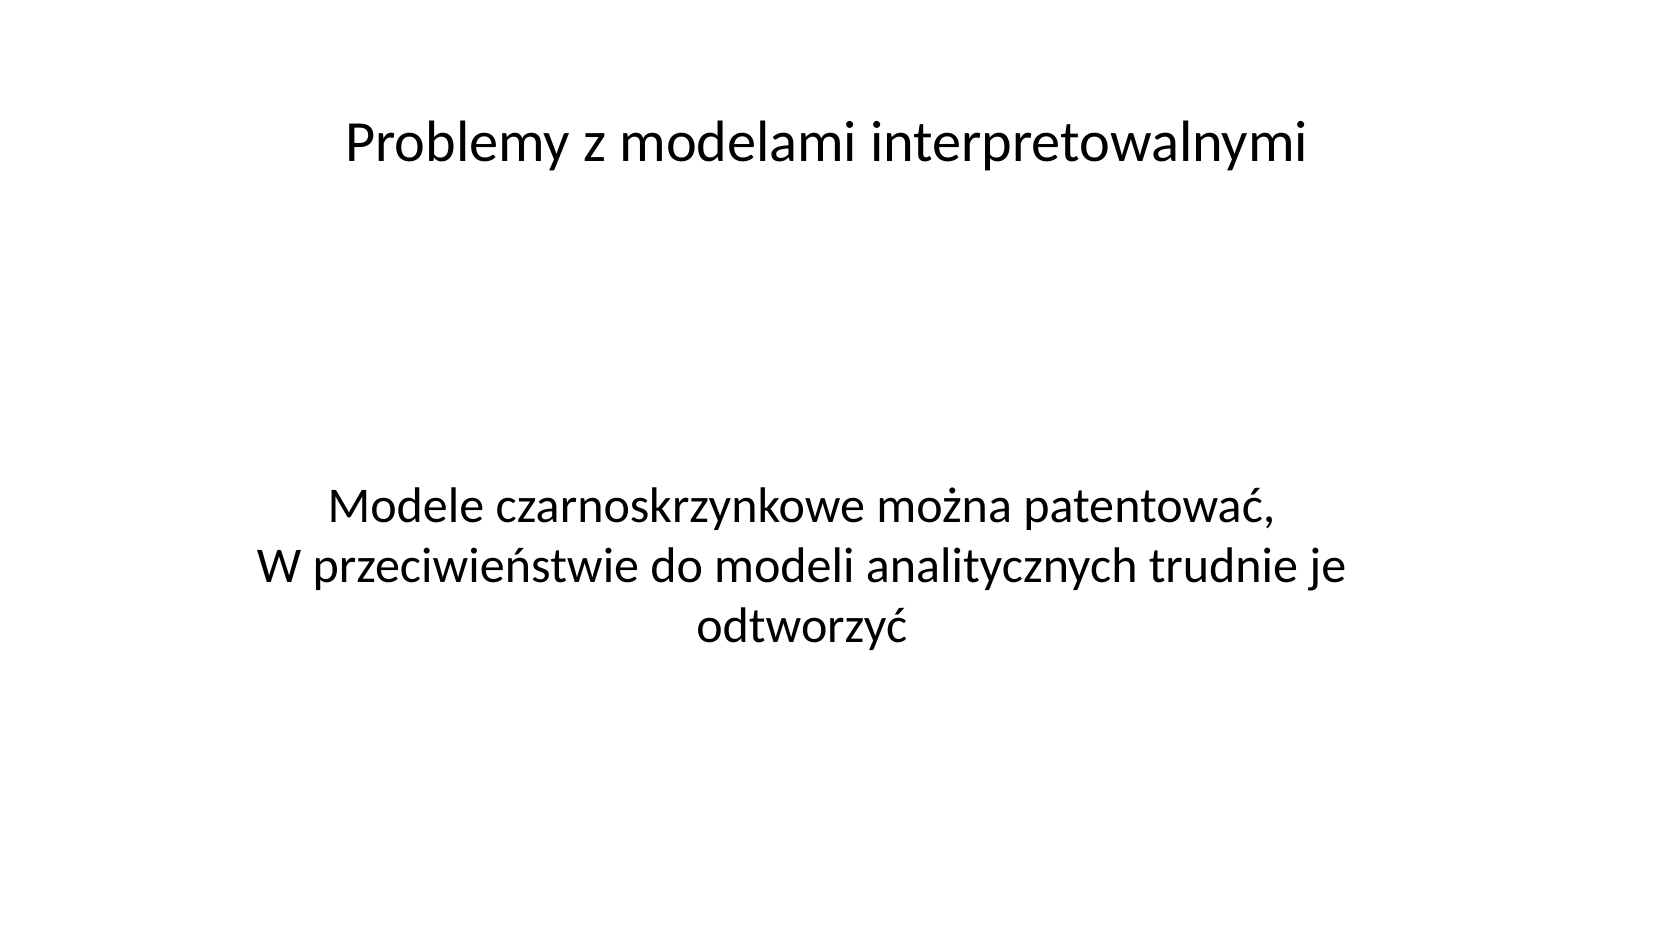

Problemy z modelami interpretowalnymi
Modele czarnoskrzynkowe można patentować,
W przeciwieństwie do modeli analitycznych trudnie je
odtworzyć